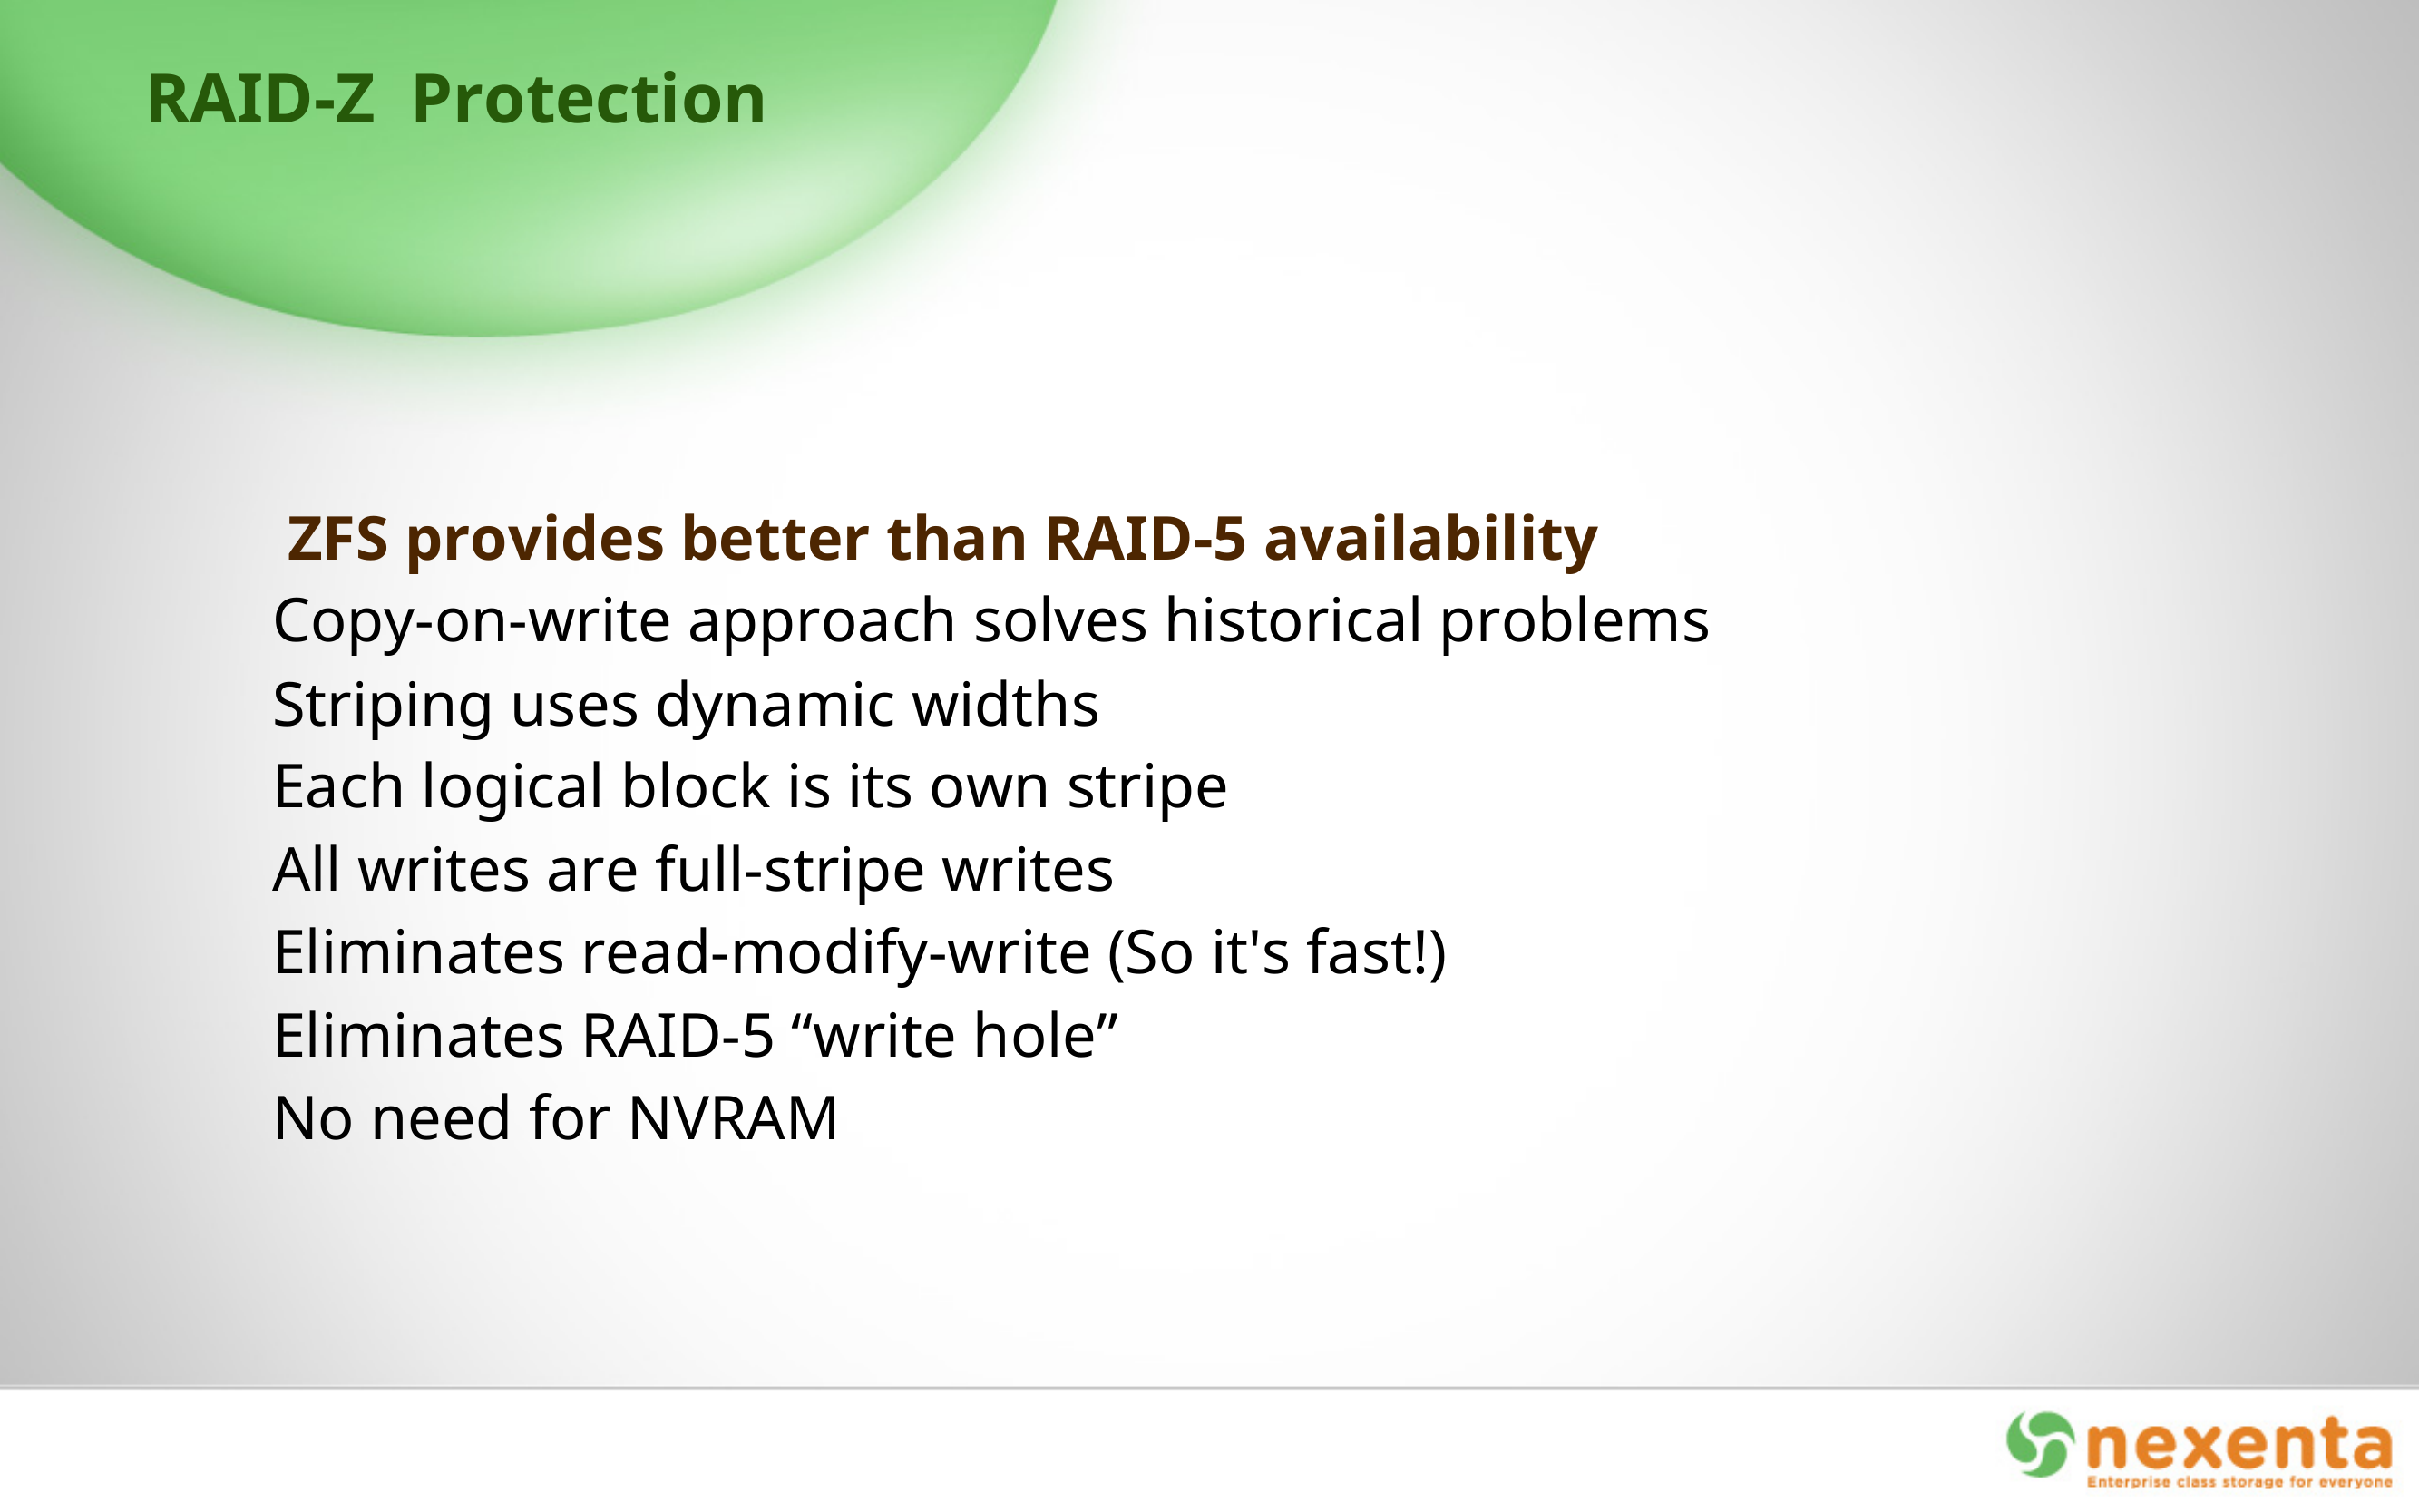

RAID-Z Protection
 ZFS provides better than RAID-5 availability
Copy-on-write approach solves historical problems
Striping uses dynamic widths
Each logical block is its own stripe
All writes are full-stripe writes
Eliminates read-modify-write (So it's fast!)
Eliminates RAID-5 “write hole”
No need for NVRAM